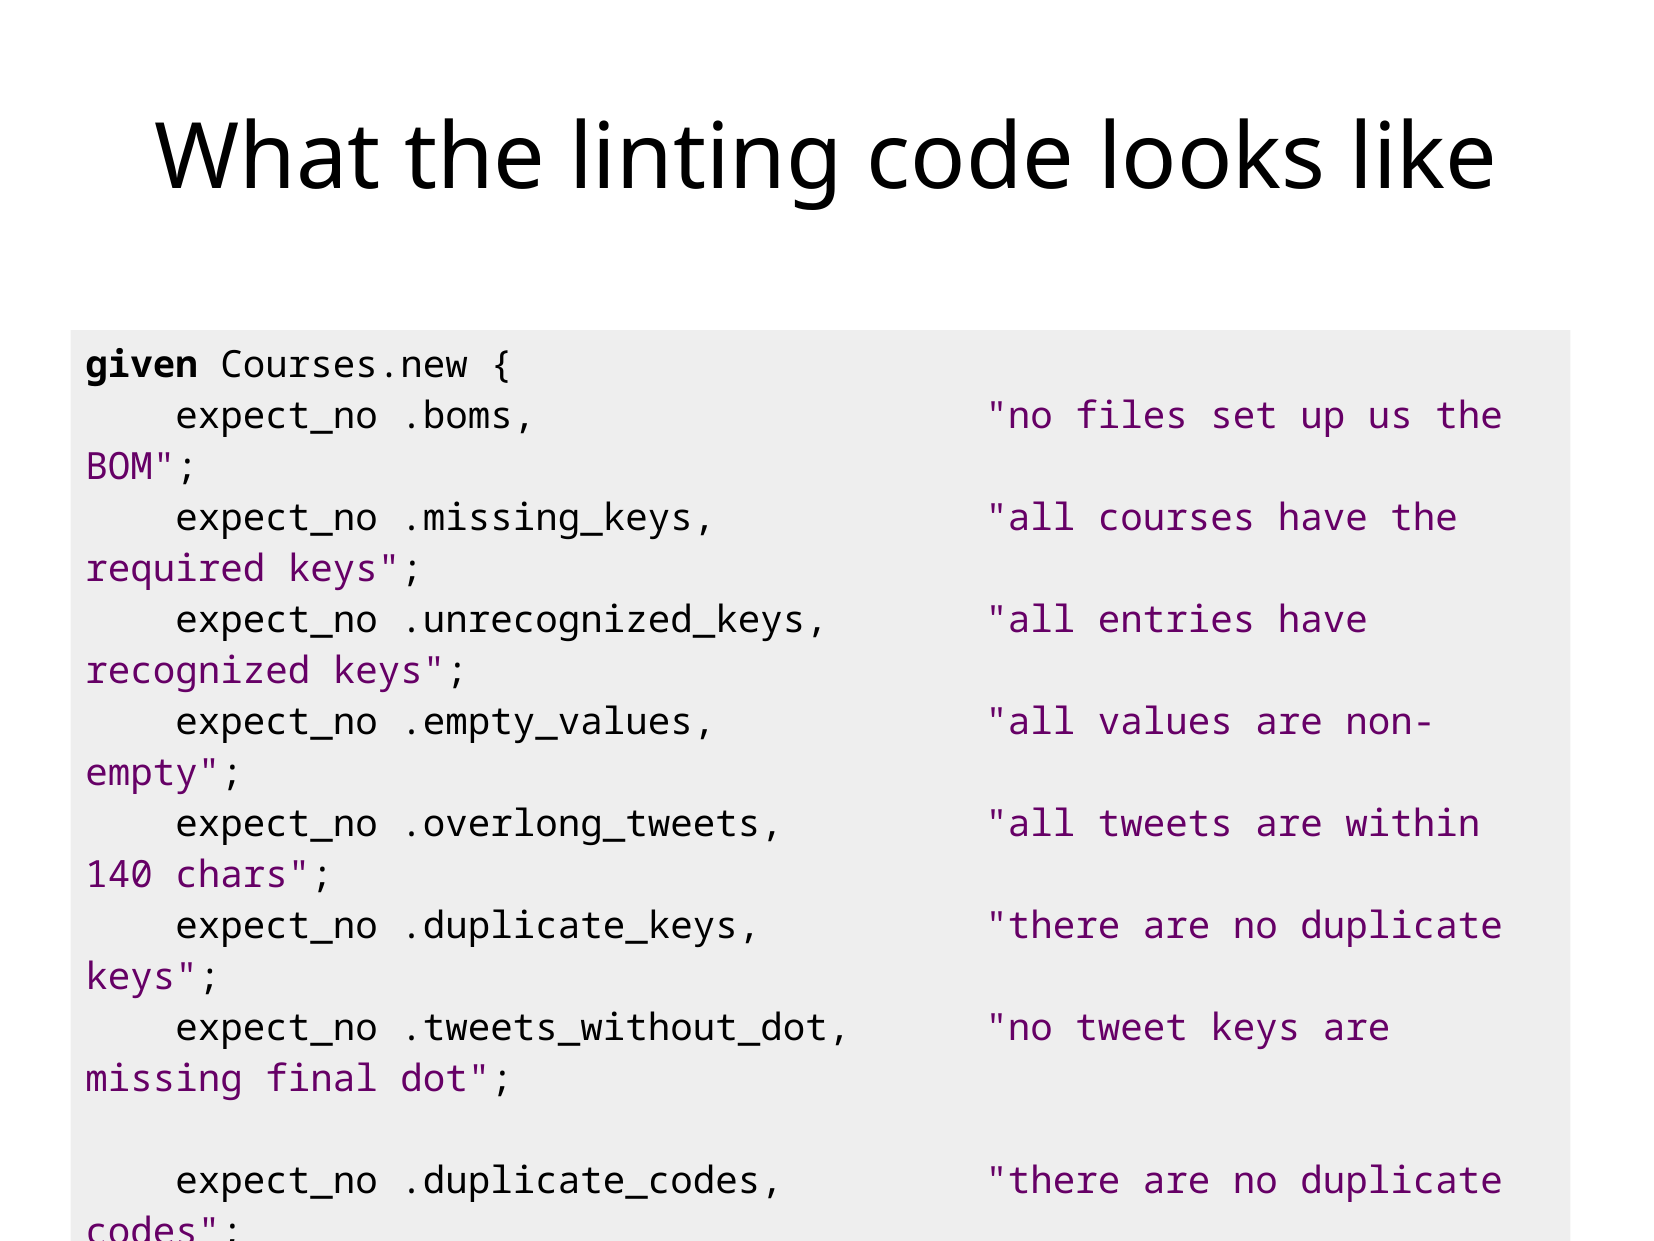

It's actually an API on top of Test.pm. The &expect_no function uses &is under the hood.
# What the linting code looks like
given Courses.new {
 expect_no .boms, "no files set up us the BOM";
 expect_no .missing_keys, "all courses have the required keys";
 expect_no .unrecognized_keys, "all entries have recognized keys";
 expect_no .empty_values, "all values are non-empty";
 expect_no .overlong_tweets, "all tweets are within 140 chars";
 expect_no .duplicate_keys, "there are no duplicate keys";
 expect_no .tweets_without_dot, "no tweet keys are missing final dot";
 expect_no .duplicate_codes, "there are no duplicate codes";
 expect_no .en_courses_without_sv, "all en courses have sv courses";
 expect_no .sv_courses_without_en, "all sv courses have en courses";
 expect_no .todo_entries, "there are no TODO entries";
}